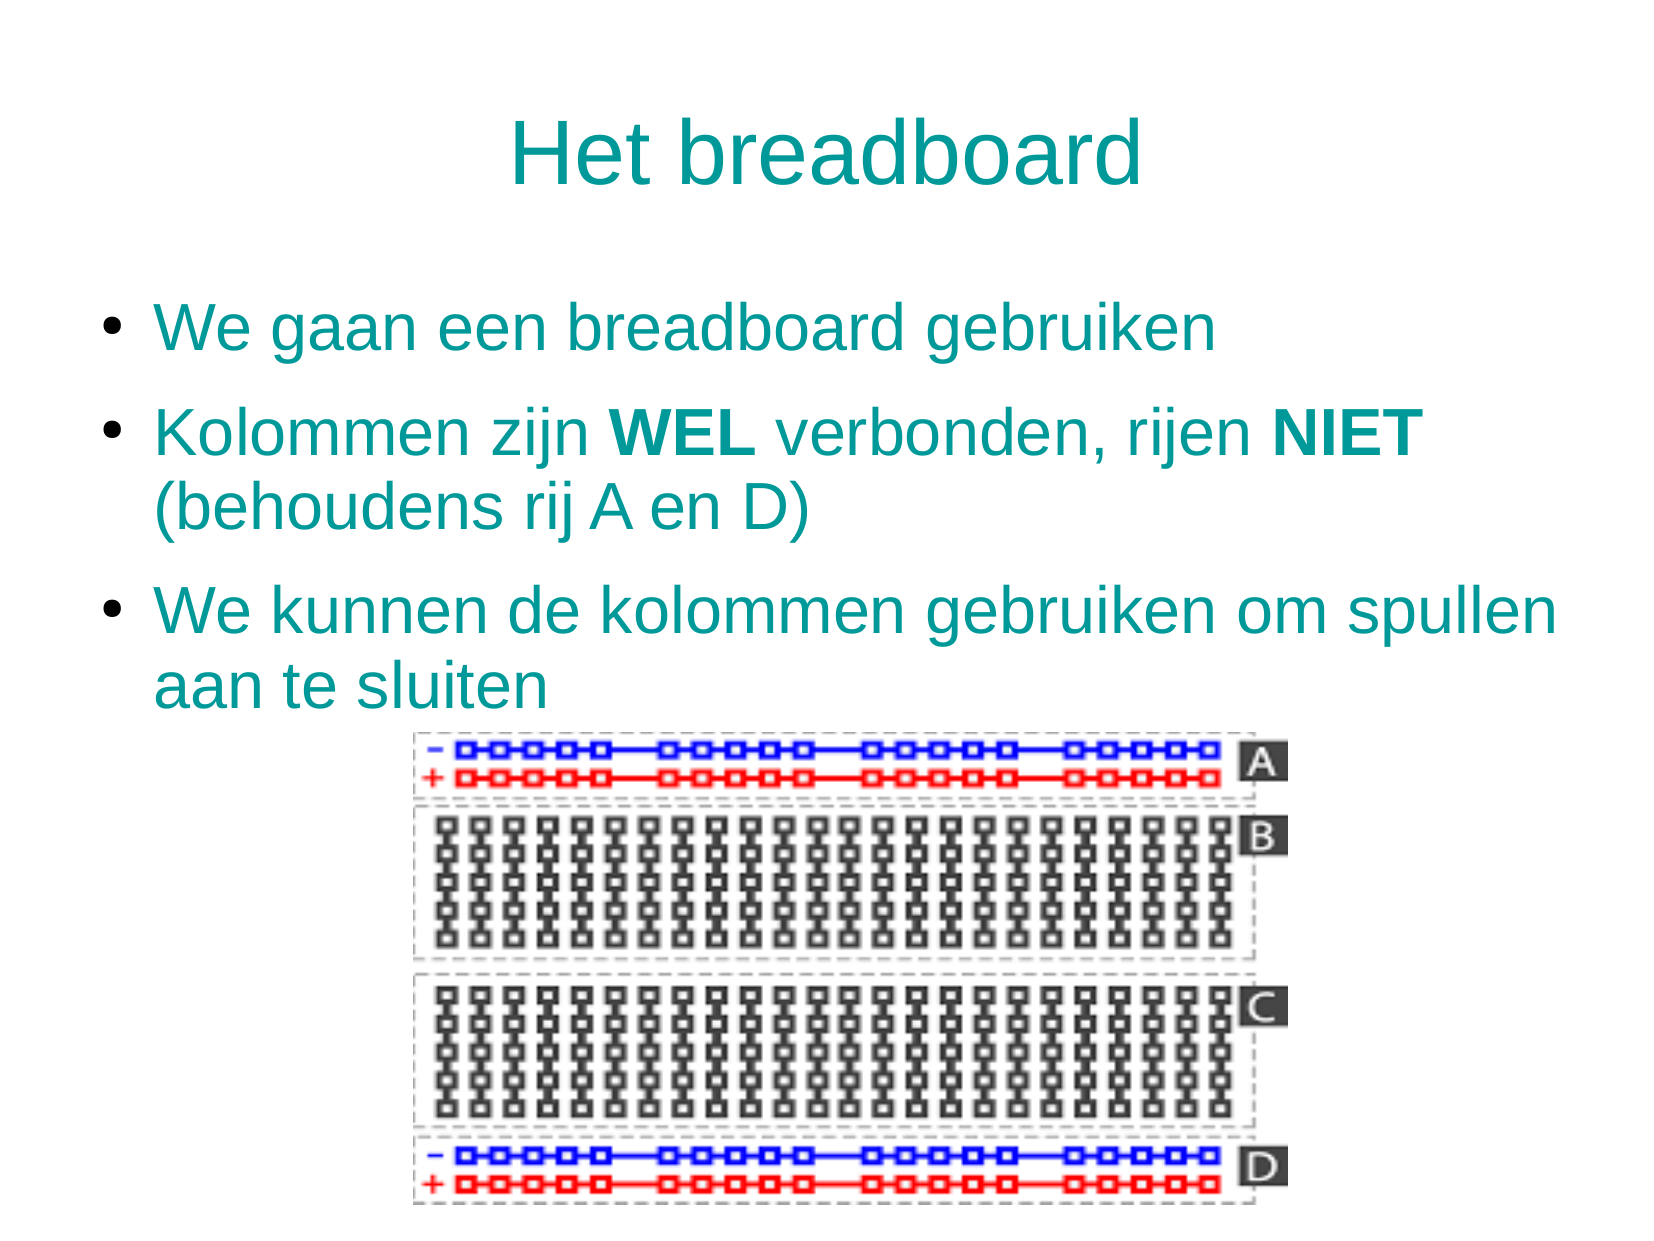

# Het breadboard
We gaan een breadboard gebruiken
Kolommen zijn WEL verbonden, rijen NIET (behoudens rij A en D)
We kunnen de kolommen gebruiken om spullen aan te sluiten